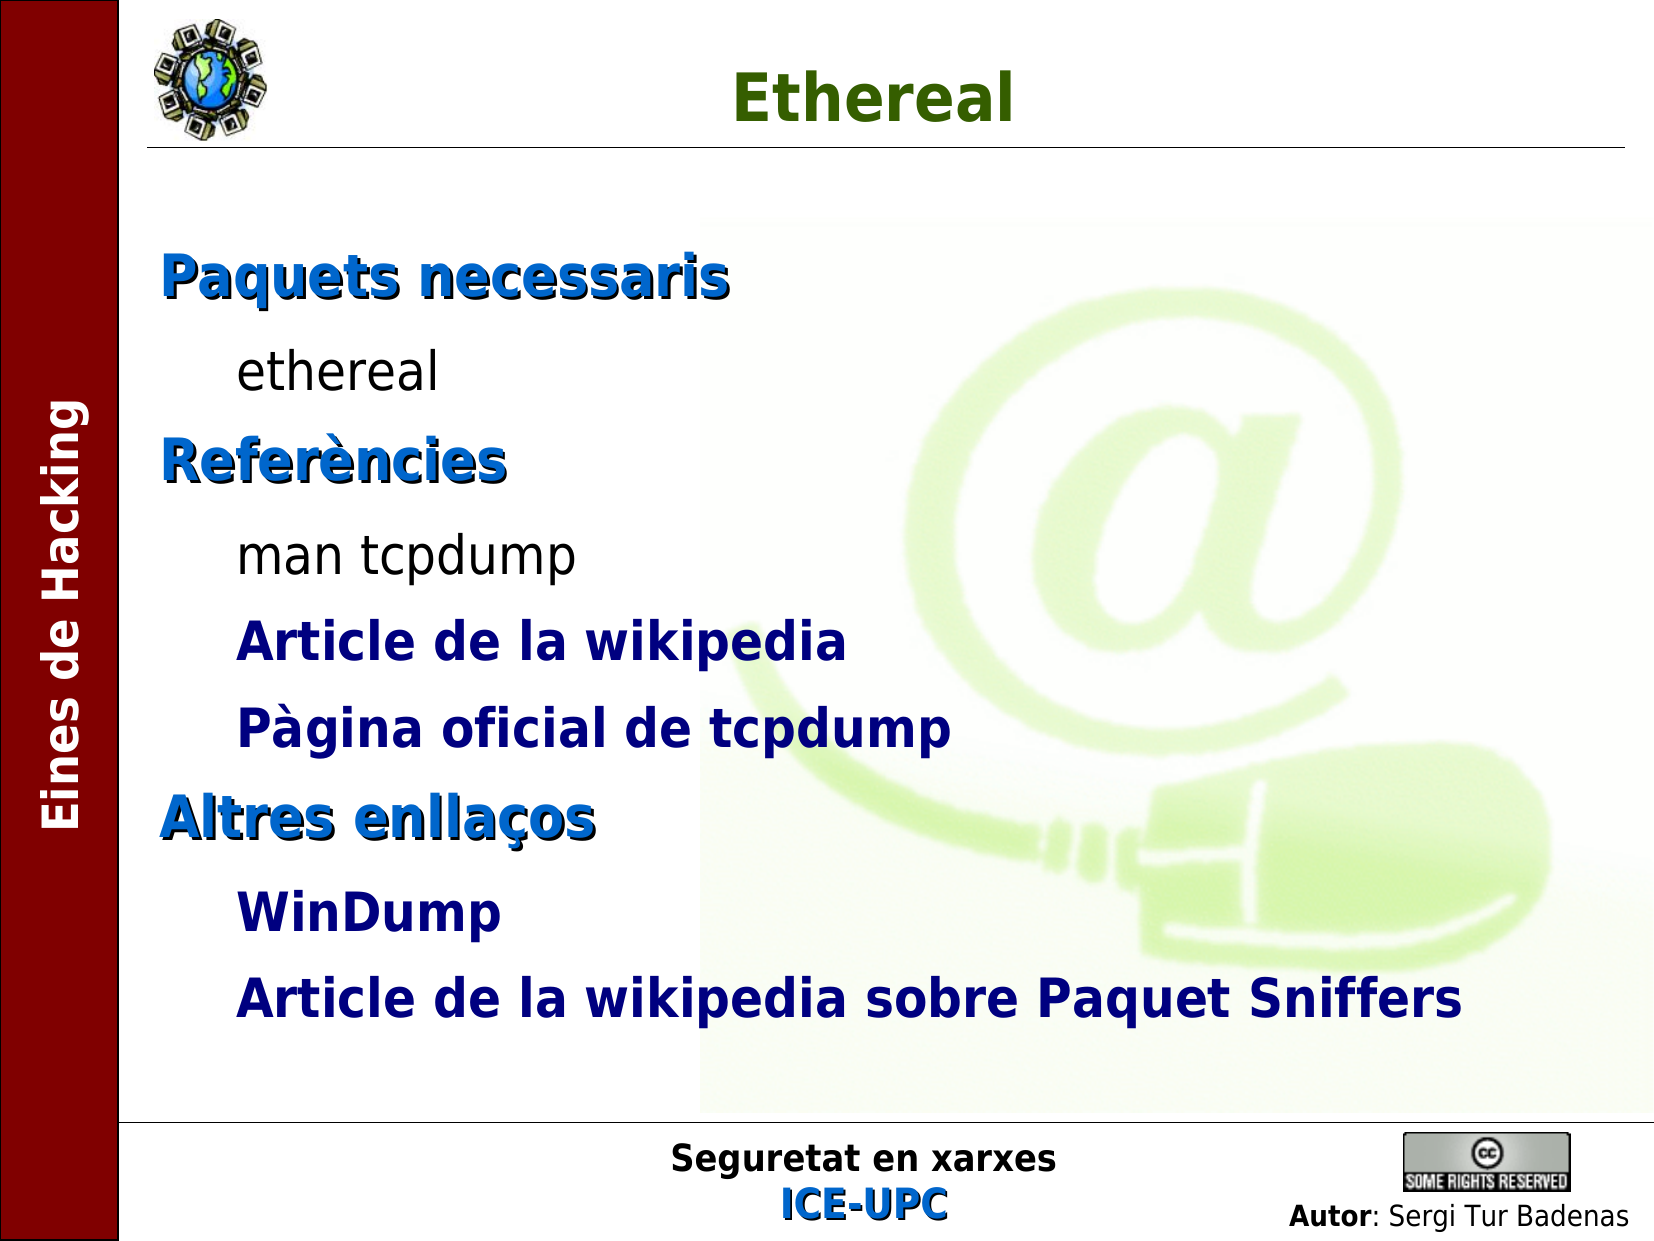

# Ethereal
Paquets necessaris
ethereal
Referències
man tcpdump
Article de la wikipedia
Pàgina oficial de tcpdump
Altres enllaços
WinDump
Article de la wikipedia sobre Paquet Sniffers